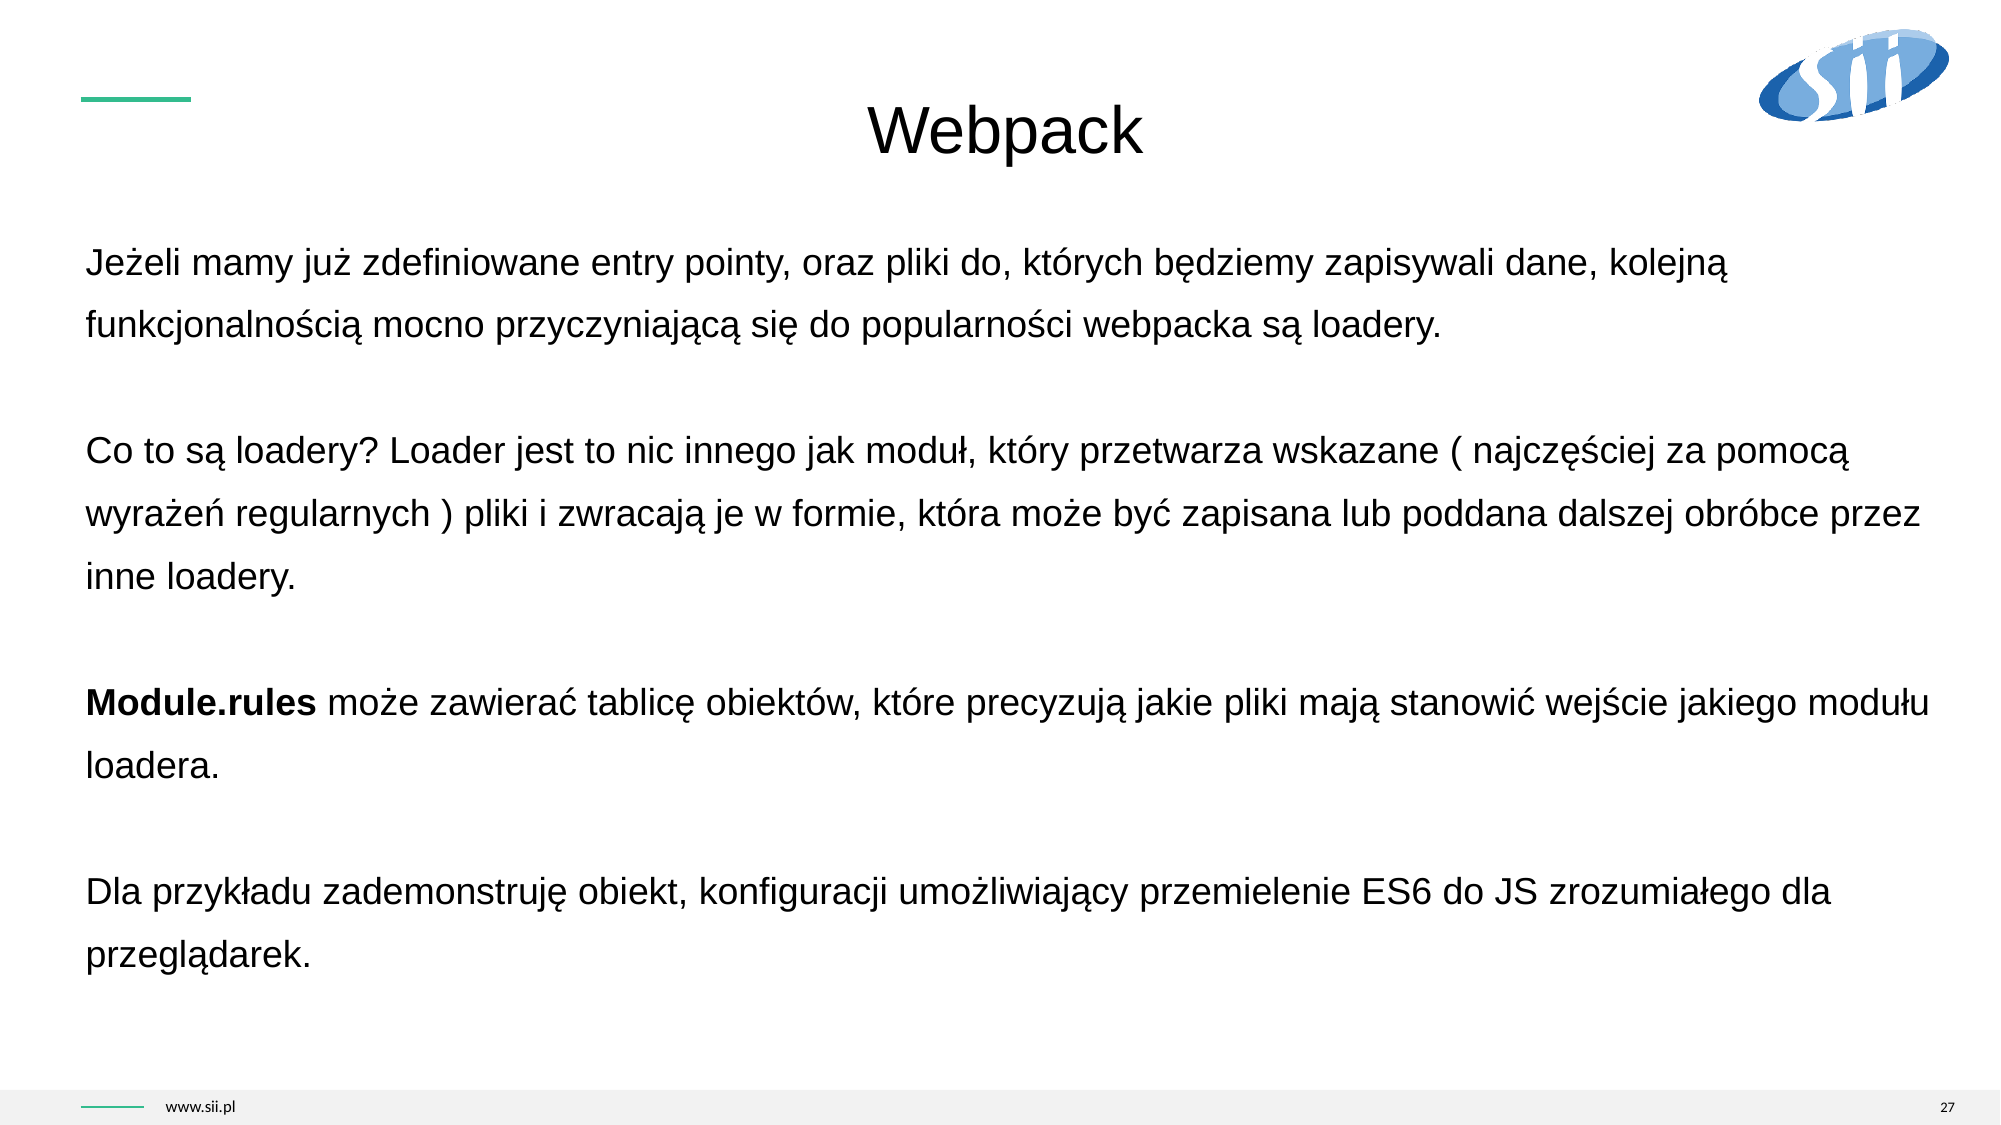

#
Webpack
Jeżeli mamy już zdefiniowane entry pointy, oraz pliki do, których będziemy zapisywali dane, kolejną funkcjonalnością mocno przyczyniającą się do popularności webpacka są loadery.
Co to są loadery? Loader jest to nic innego jak moduł, który przetwarza wskazane ( najczęściej za pomocą wyrażeń regularnych ) pliki i zwracają je w formie, która może być zapisana lub poddana dalszej obróbce przez inne loadery.
Module.rules może zawierać tablicę obiektów, które precyzują jakie pliki mają stanowić wejście jakiego modułu loadera.
Dla przykładu zademonstruję obiekt, konfiguracji umożliwiający przemielenie ES6 do JS zrozumiałego dla przeglądarek.